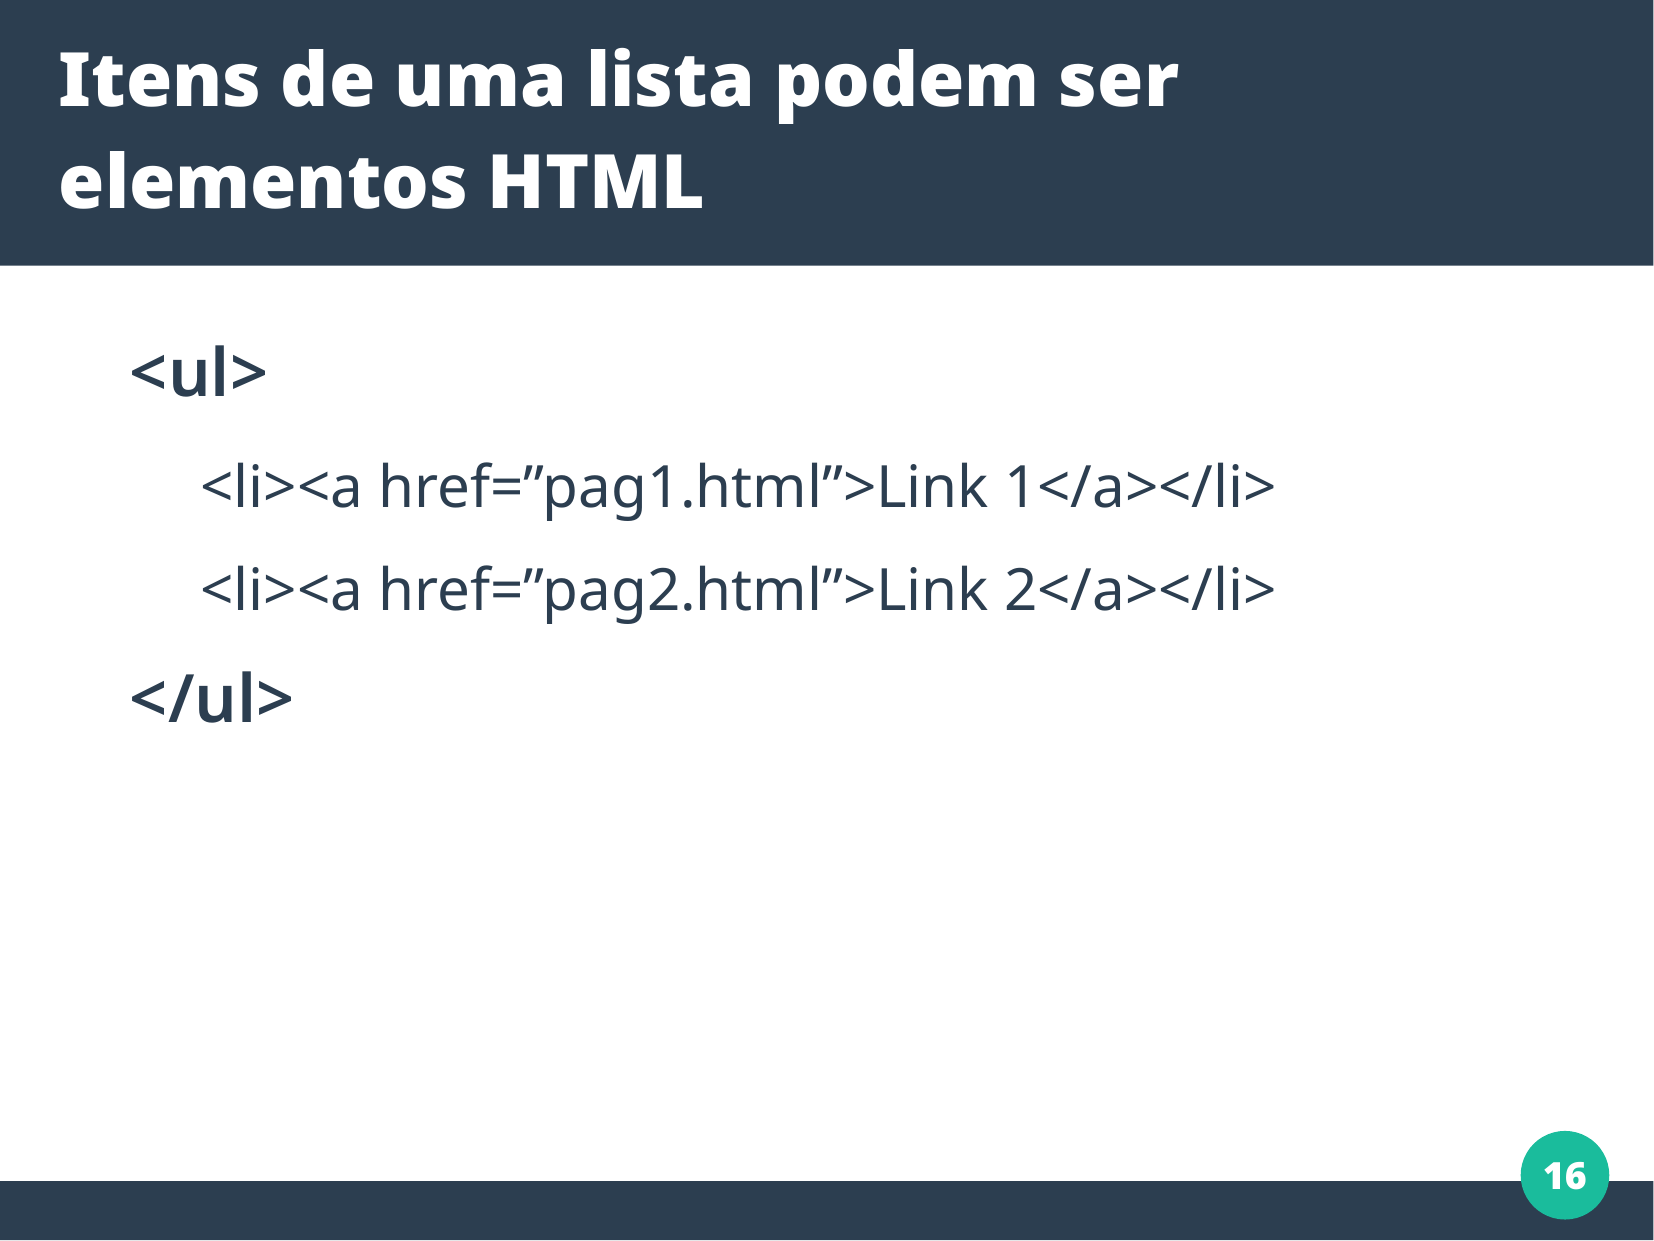

# Itens de uma lista podem ser elementos HTML
<ul>
<li><a href=”pag1.html”>Link 1</a></li>
<li><a href=”pag2.html”>Link 2</a></li>
</ul>
16